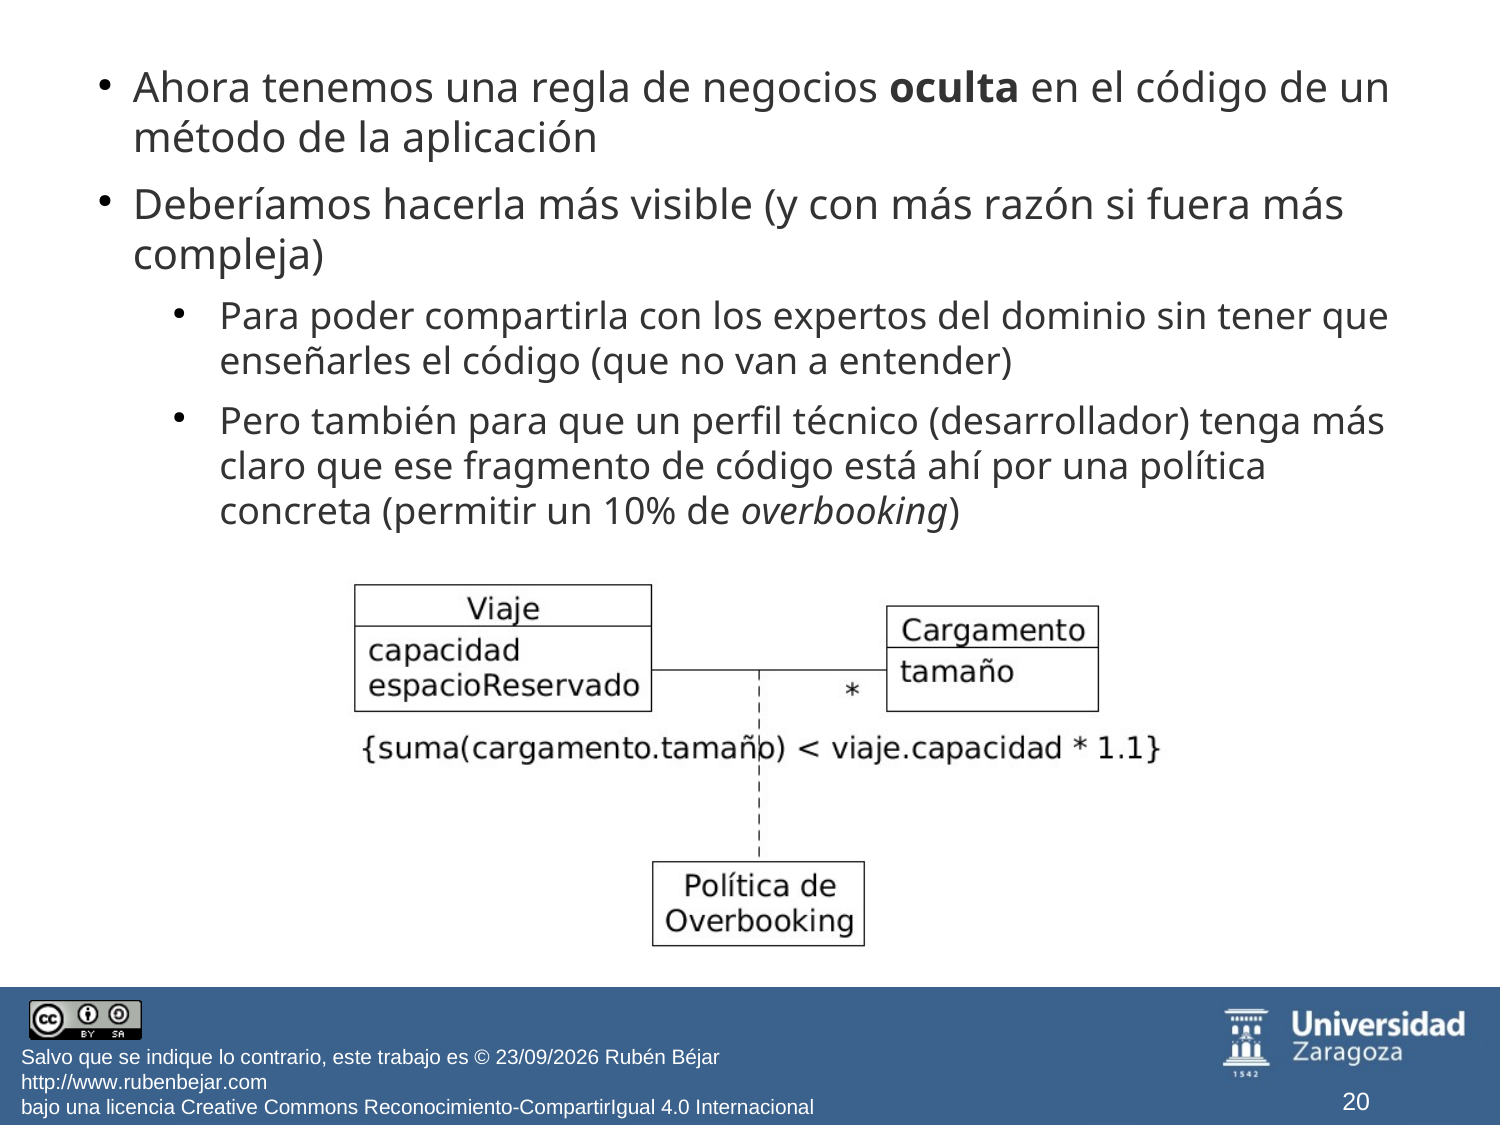

# Ahora tenemos una regla de negocios oculta en el código de un método de la aplicación
Deberíamos hacerla más visible (y con más razón si fuera más compleja)
Para poder compartirla con los expertos del dominio sin tener que enseñarles el código (que no van a entender)
Pero también para que un perfil técnico (desarrollador) tenga más claro que ese fragmento de código está ahí por una política concreta (permitir un 10% de overbooking)